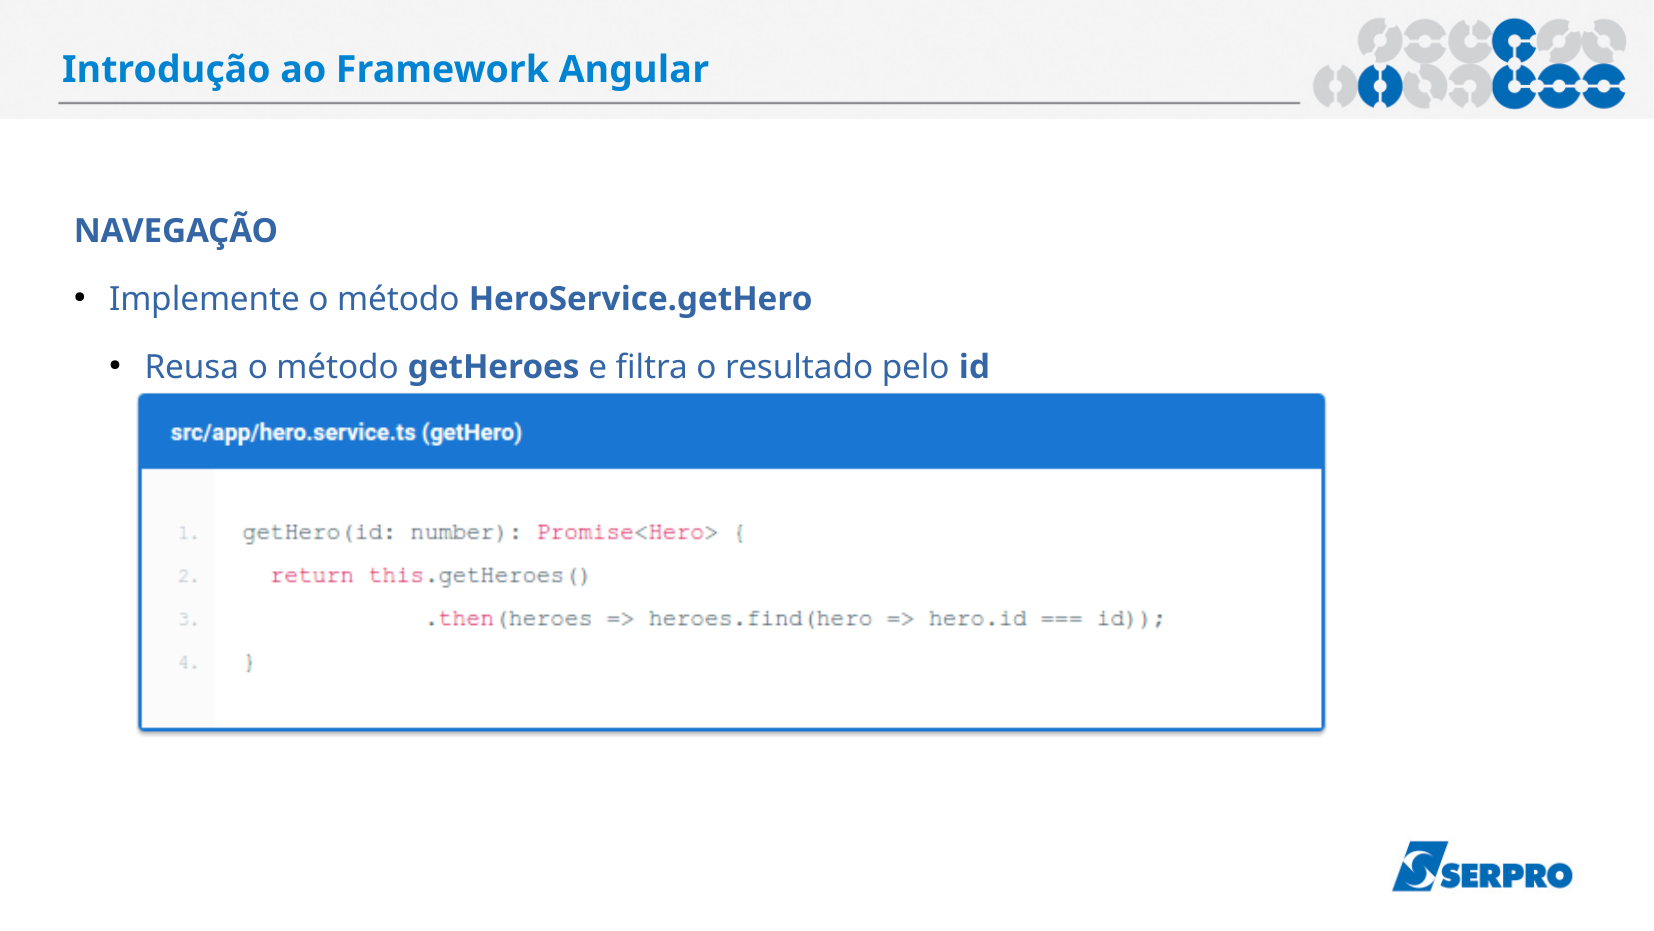

Introdução ao Framework Angular
NAVEGAÇÃO
Implemente o método HeroService.getHero
Reusa o método getHeroes e filtra o resultado pelo id